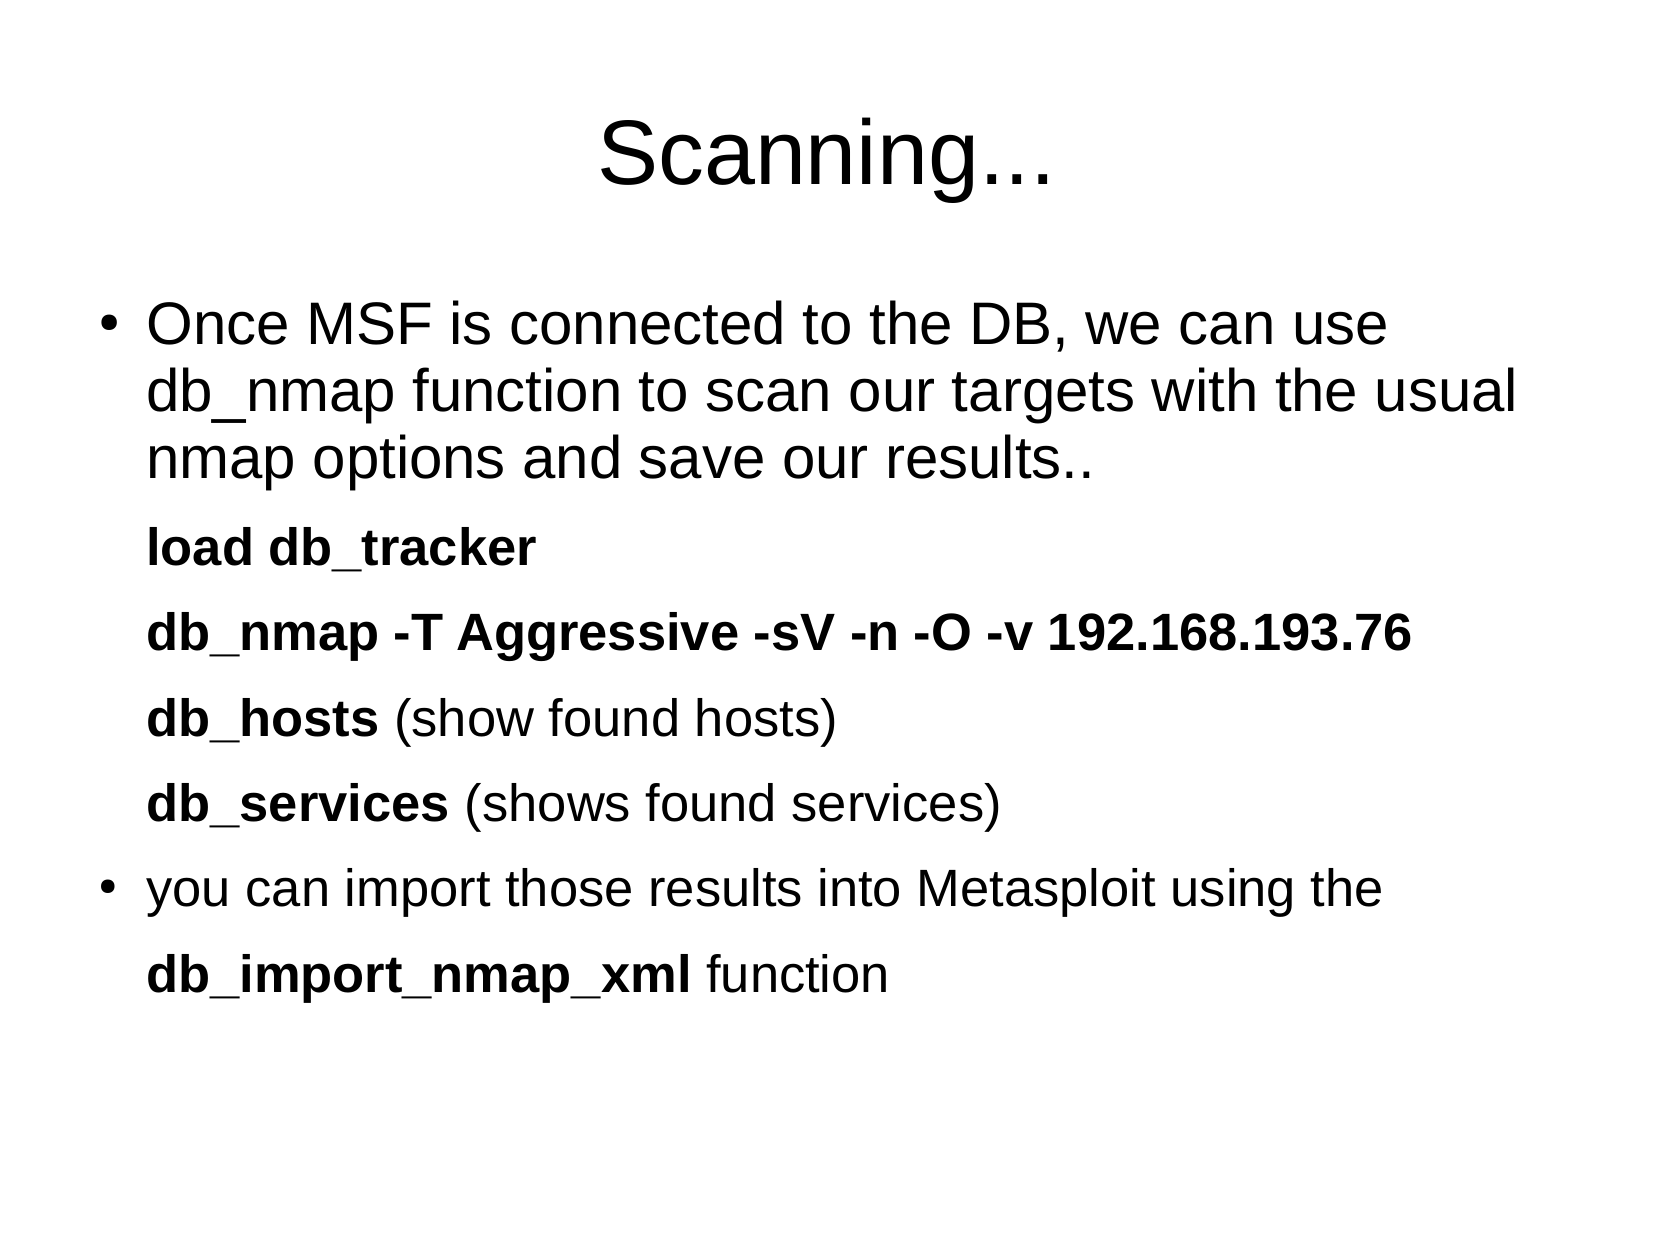

# Scanning...
Once MSF is connected to the DB, we can use db_nmap function to scan our targets with the usual nmap options and save our results..
load db_tracker
db_nmap -T Aggressive -sV -n -O -v 192.168.193.76
db_hosts (show found hosts)
db_services (shows found services)
you can import those results into Metasploit using the
db_import_nmap_xml function